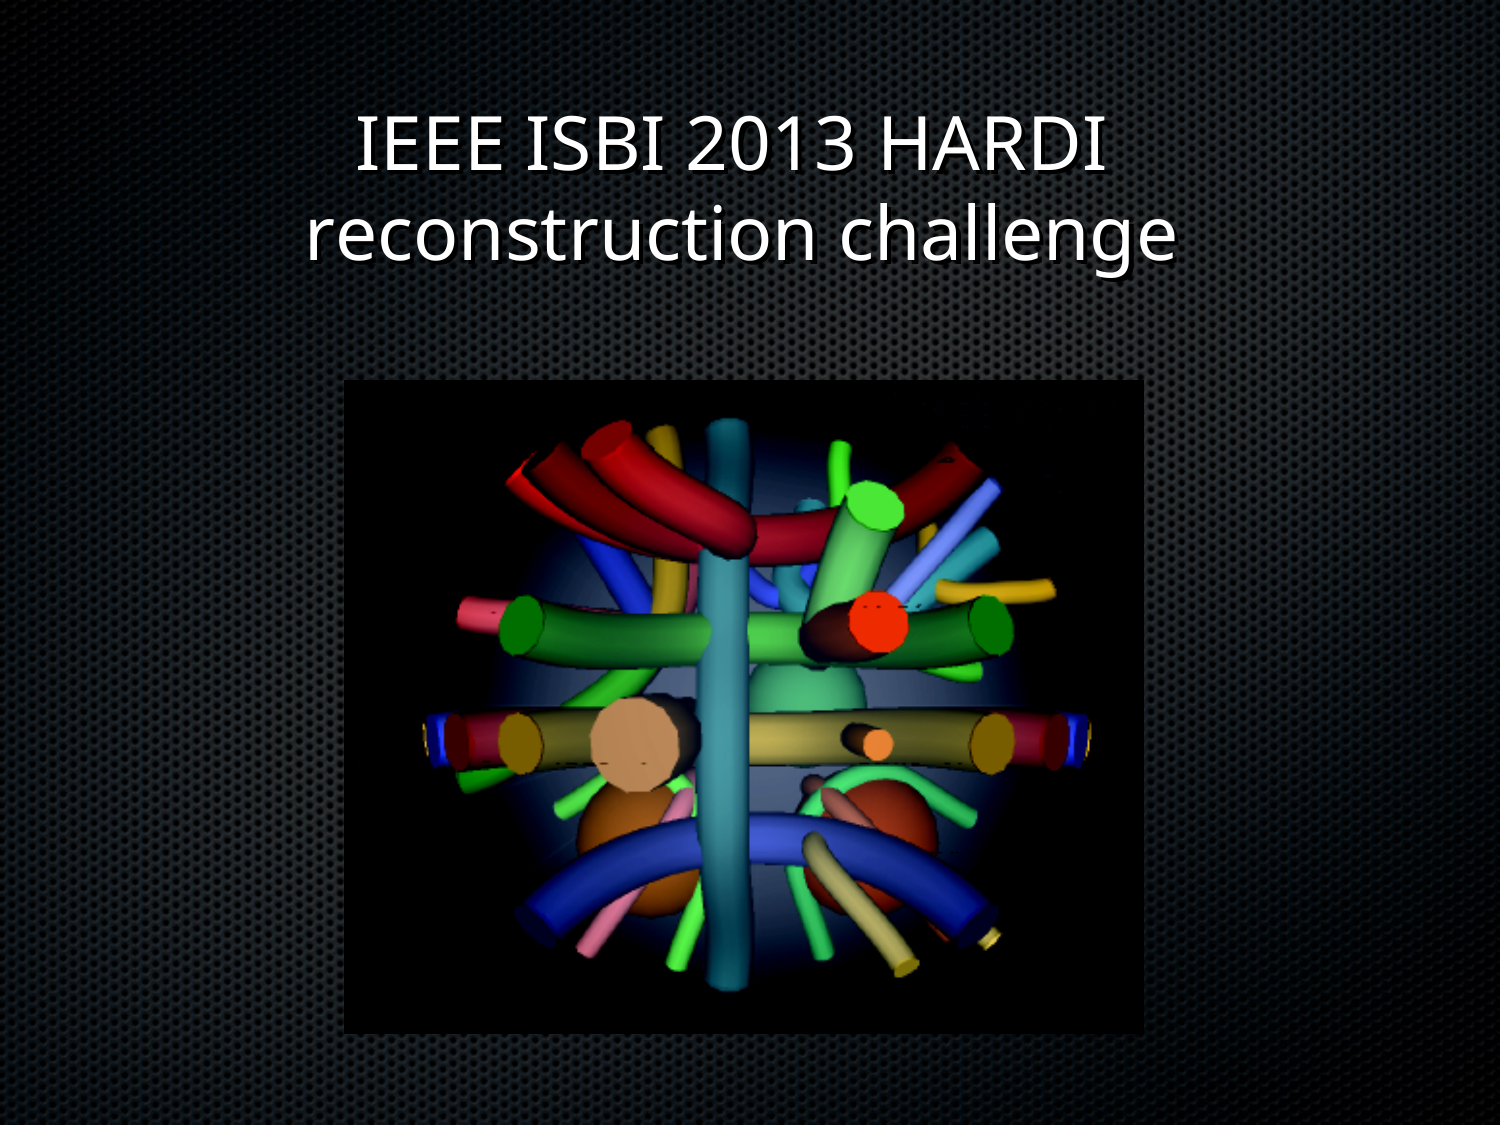

# IEEE ISBI 2013 HARDI reconstruction challenge